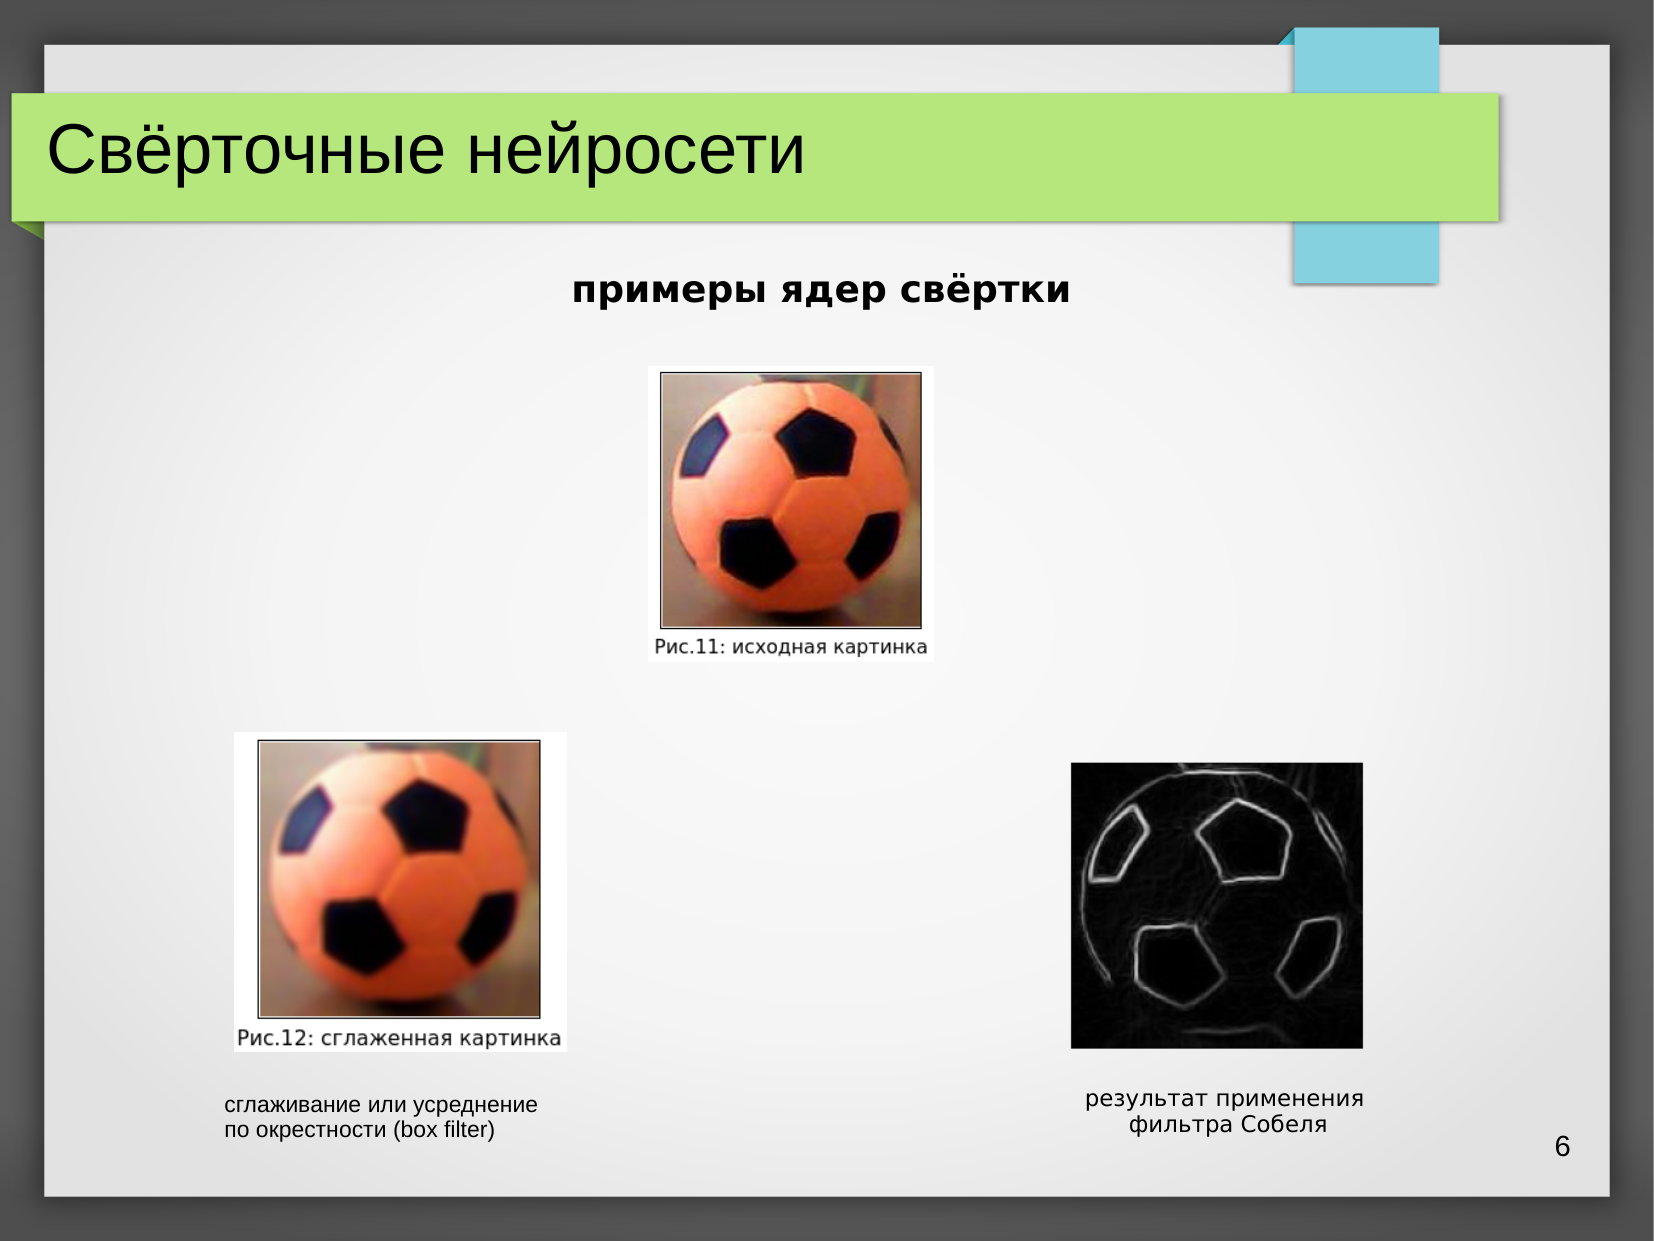

Свёрточные нейросети
примеры ядер свёртки
# сглаживание или усреднение
по окрестности (box ﬁlter)
результат применения
фильтра Собеля
6